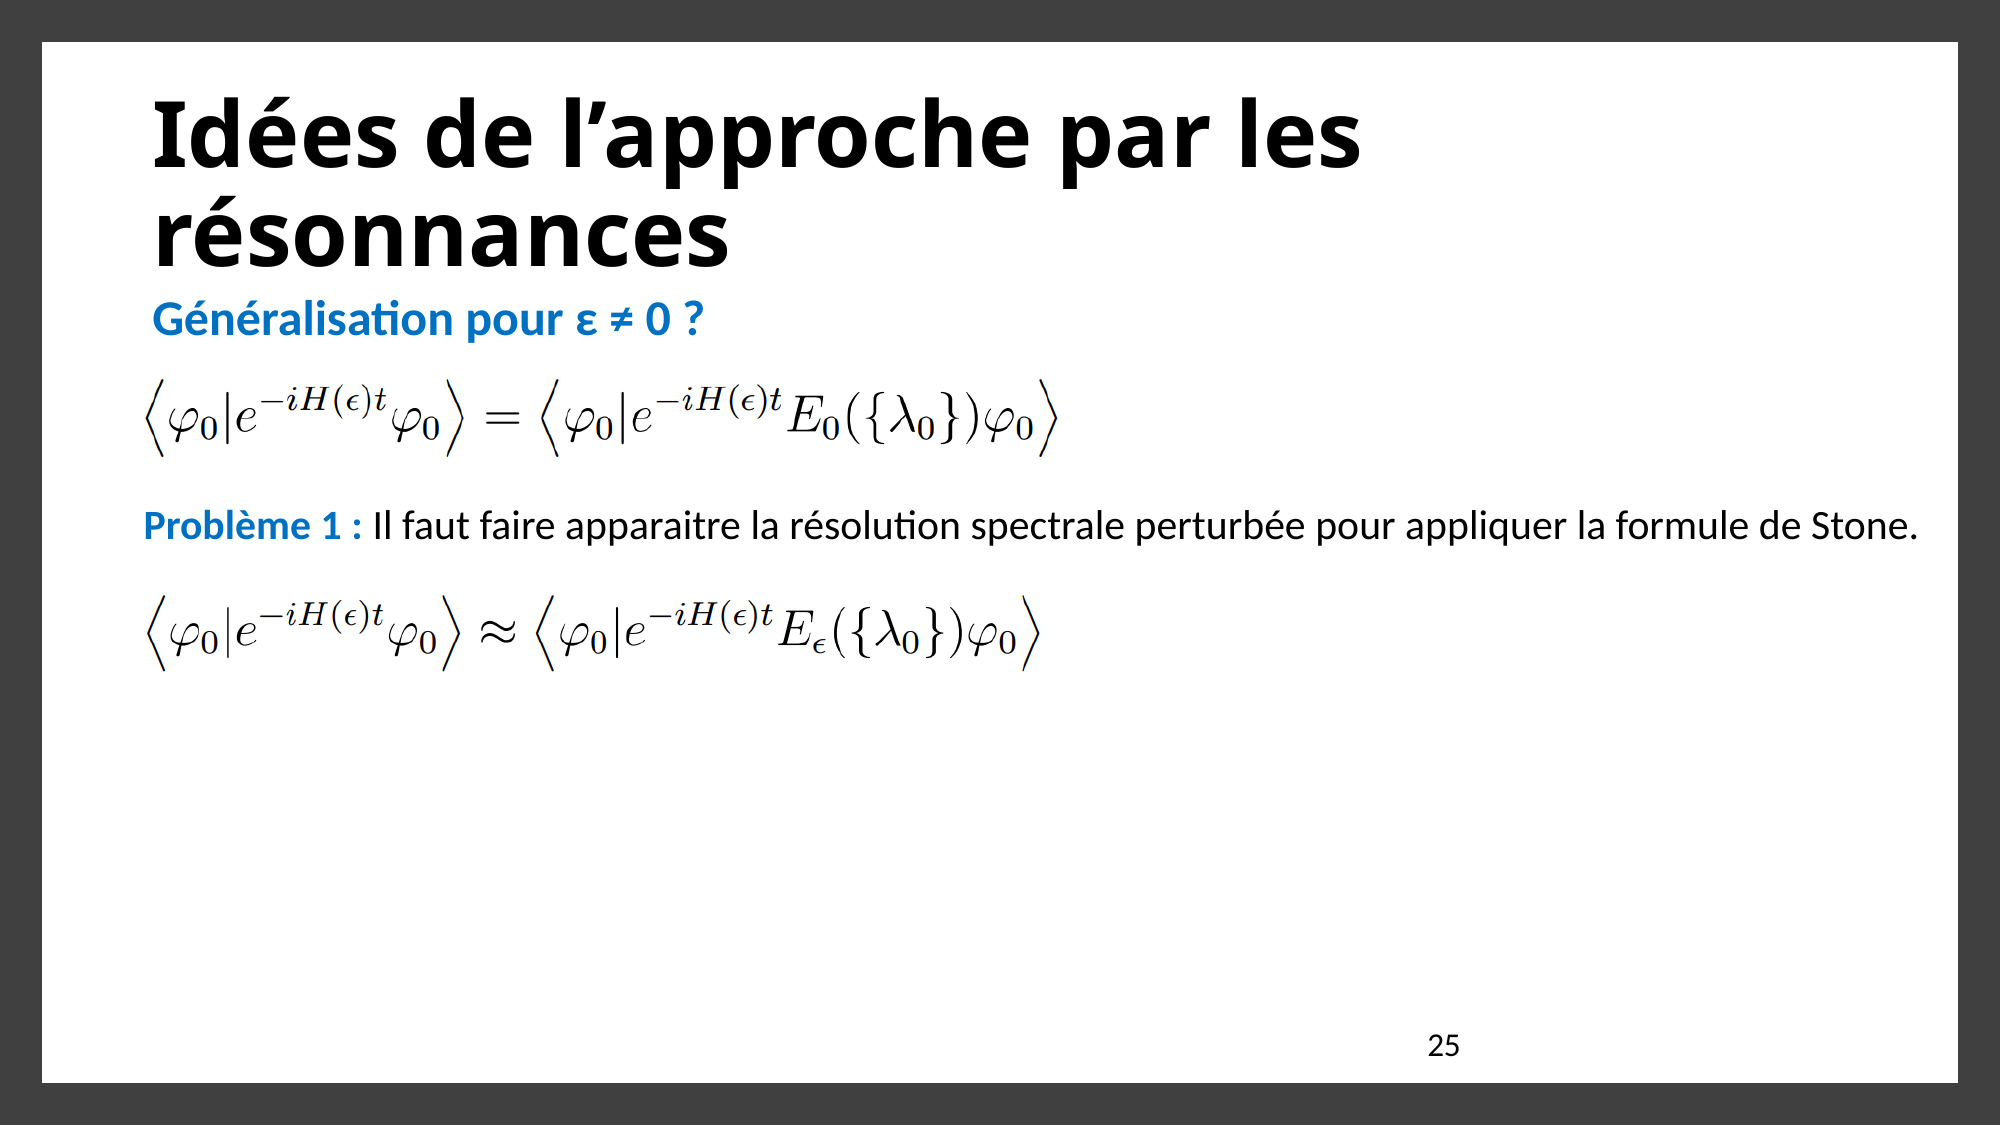

# Idées de l’approche par les résonnances
Généralisation pour ε ≠ 0 ?
Problème 1 : Il faut faire apparaitre la résolution spectrale perturbée pour appliquer la formule de Stone.
25